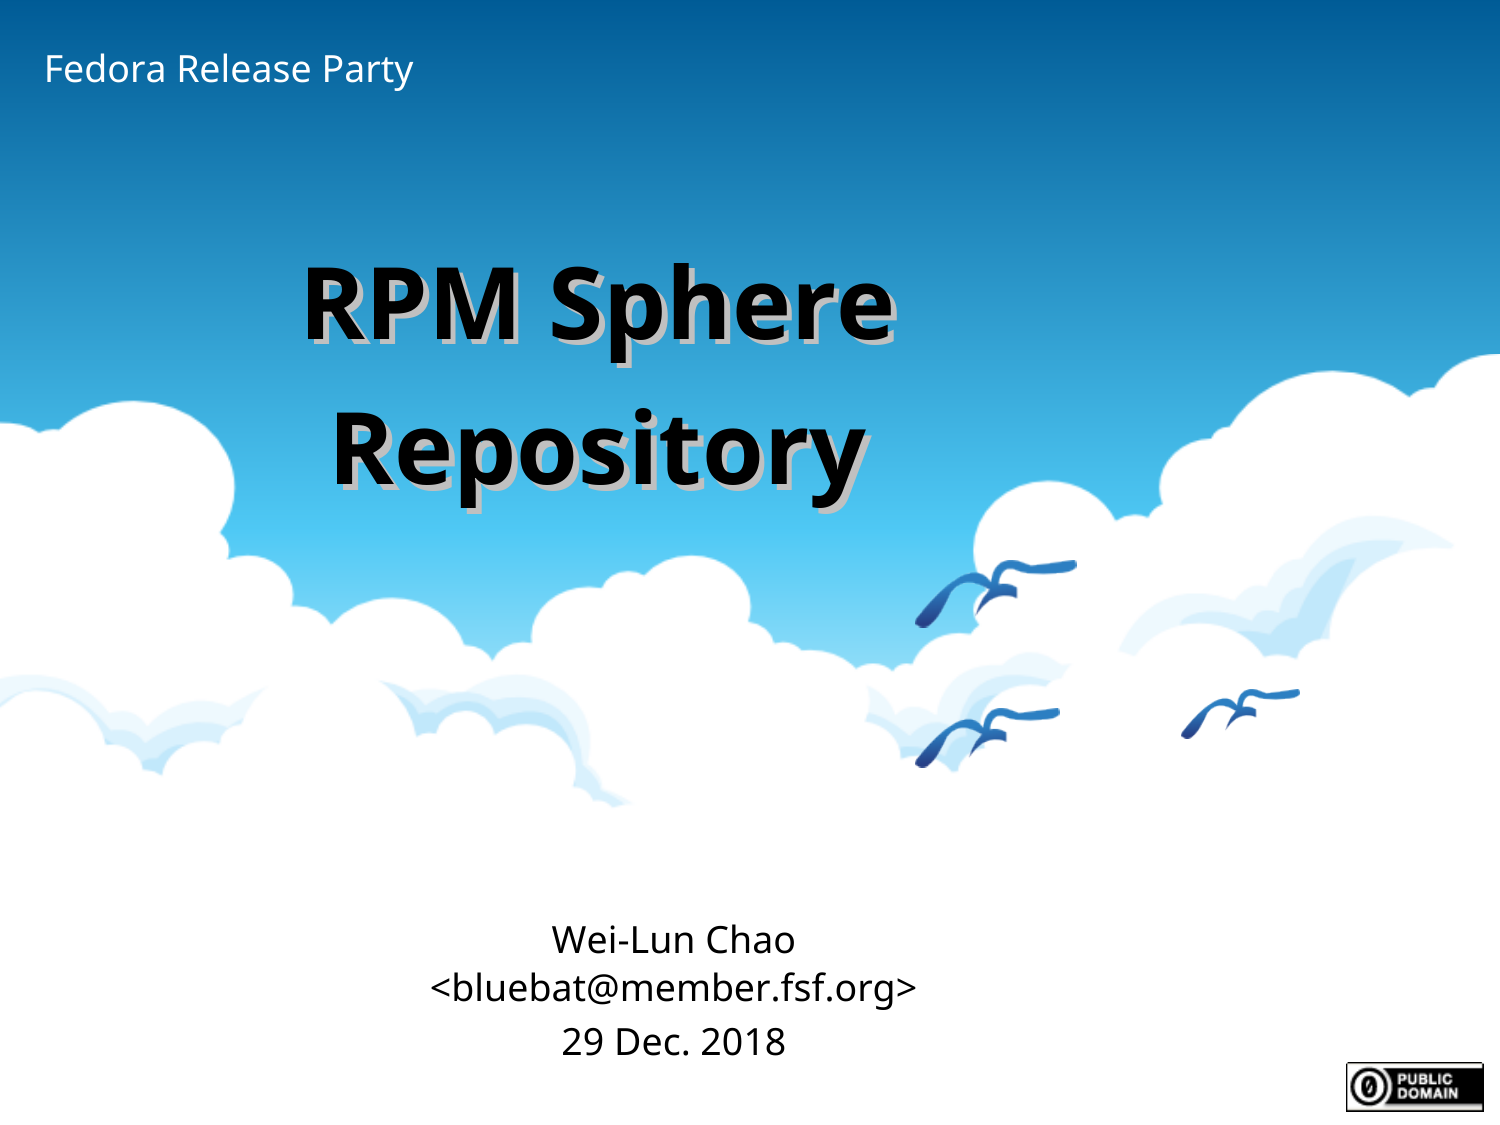

Fedora Release Party
# RPM Sphere Repository
Wei-Lun Chao <bluebat@member.fsf.org>
29 Dec. 2018